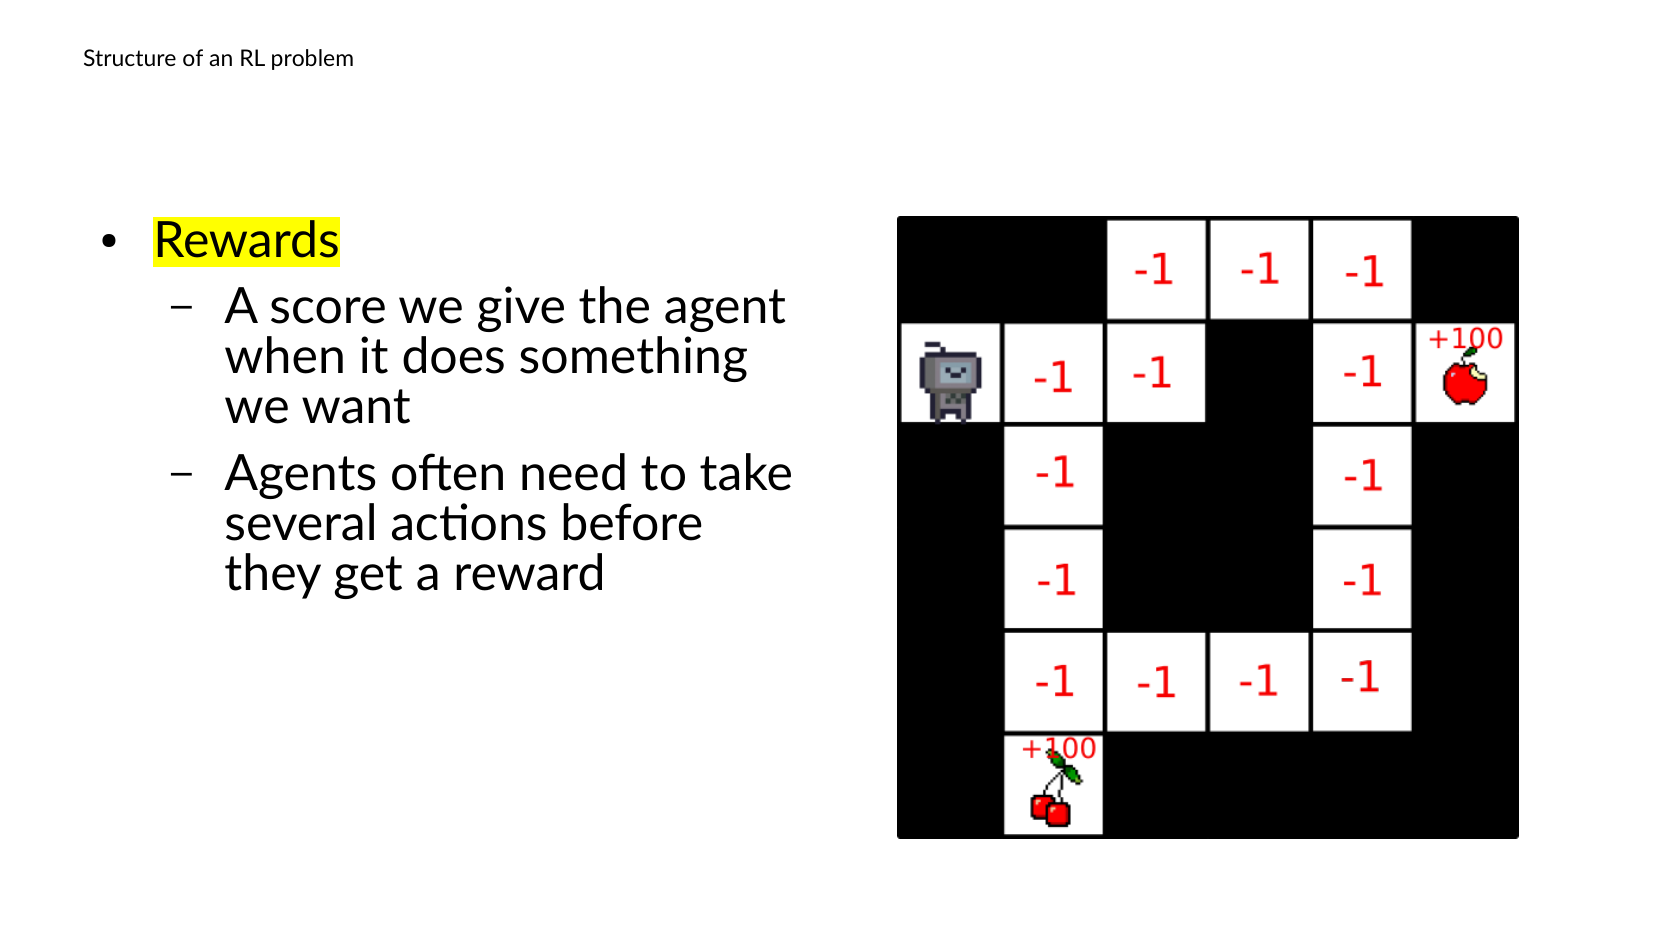

# Structure of an RL problem
Rewards
A score we give the agent when it does something we want
Agents often need to take several actions before they get a reward